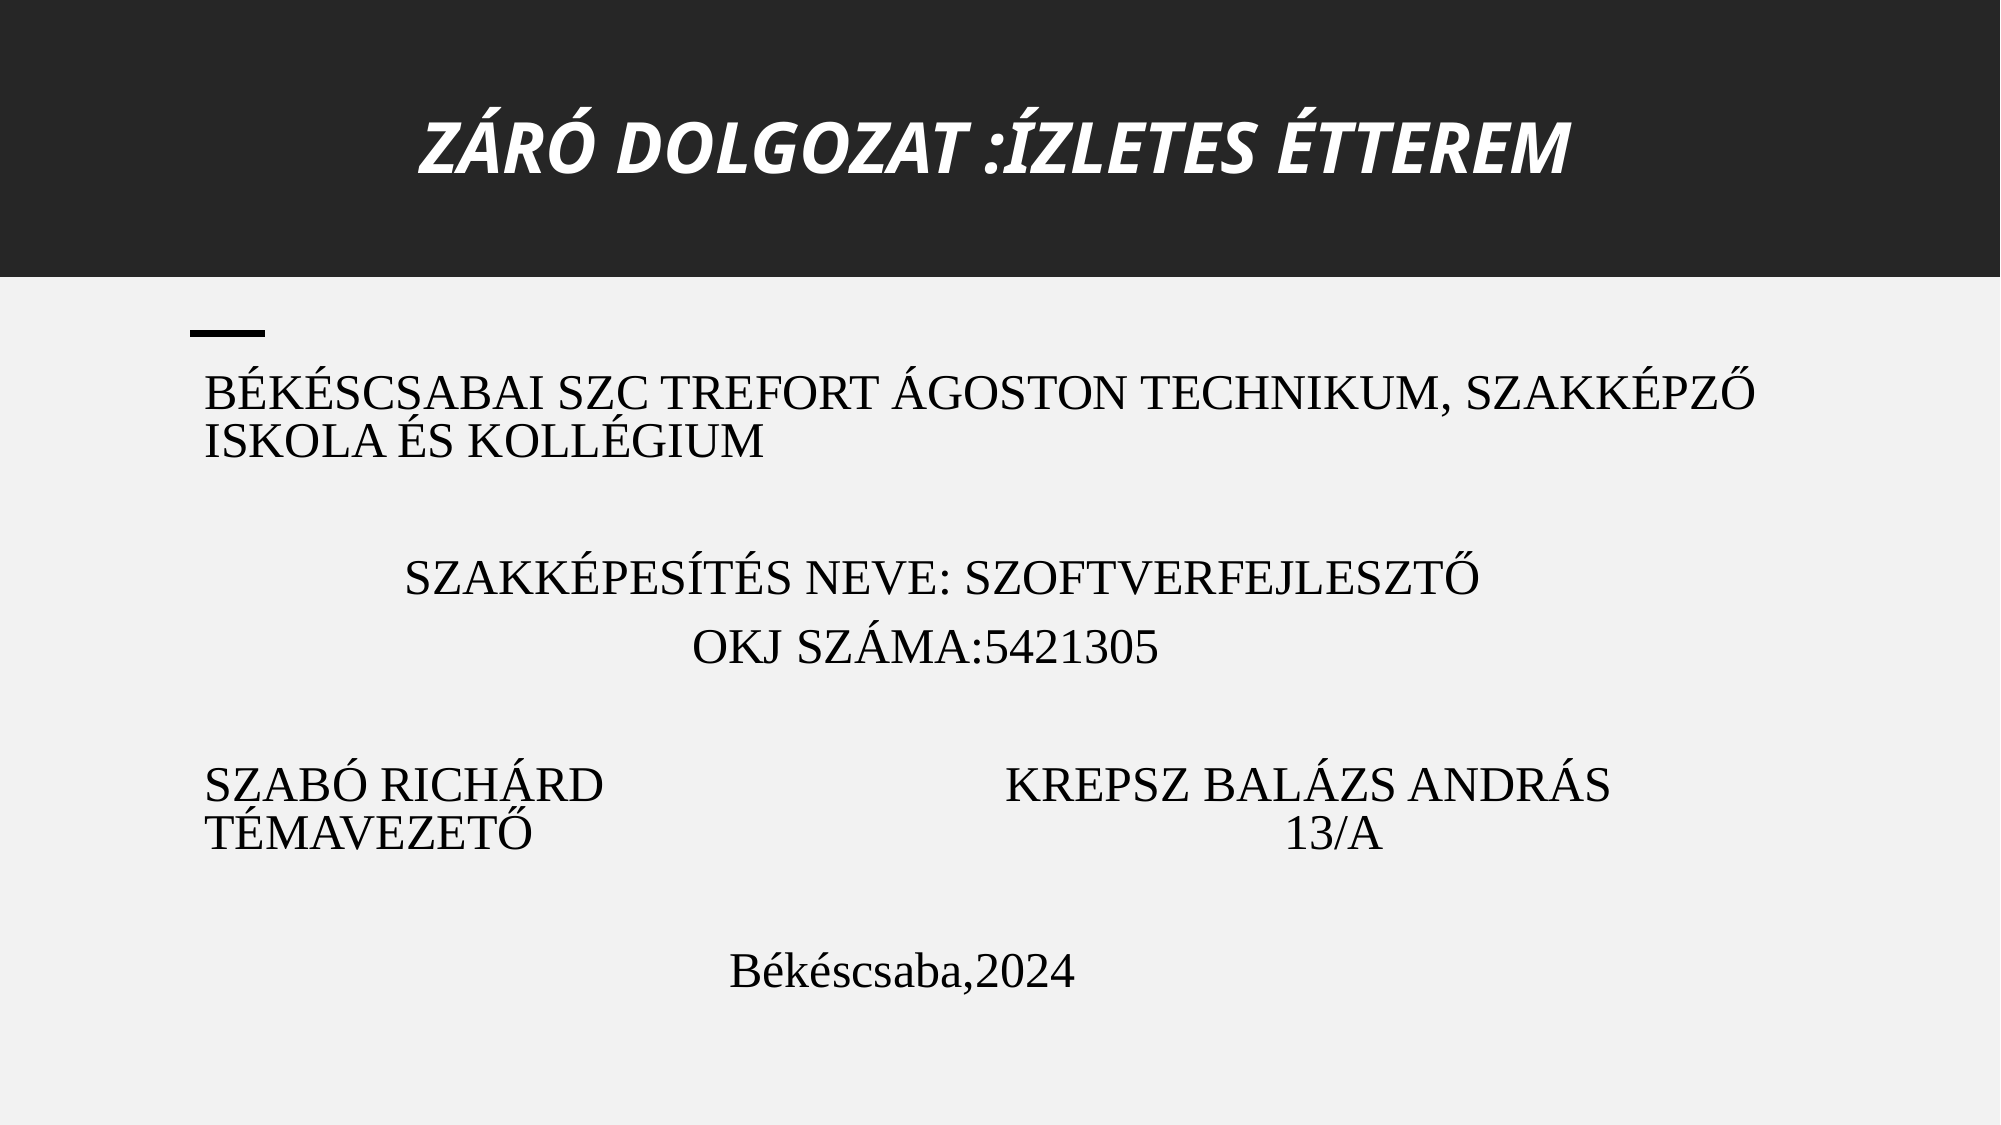

# ZÁRÓ DOLGOZAT :ÍZLETES ÉTTEREM
BÉKÉSCSABAI SZC TREFORT ÁGOSTON TECHNIKUM, SZAKKÉPZŐ ISKOLA ÉS KOLLÉGIUM
 SZAKKÉPESÍTÉS NEVE: SZOFTVERFEJLESZTŐ
                            OKJ SZÁMA:5421305
SZABÓ RICHÁRD                                KREPSZ BALÁZS ANDRÁS TÉMAVEZETŐ                                                            13/A
                                          Békéscsaba,2024